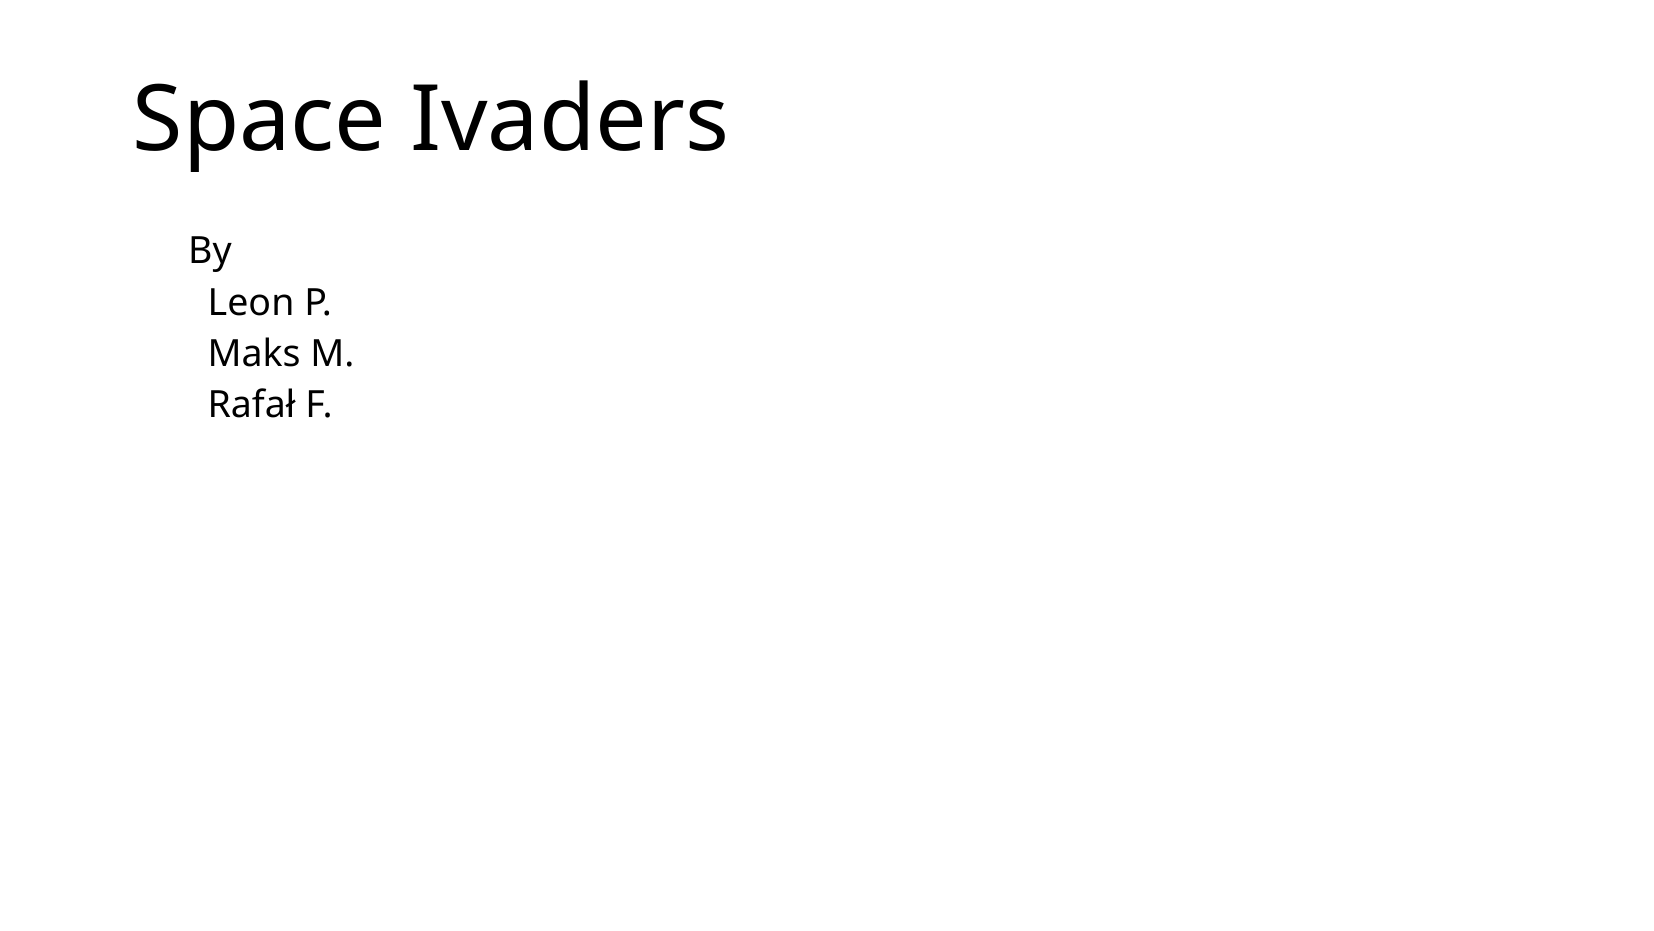

# Space Ivaders
By
 Leon P.
 Maks M.
 Rafał F.